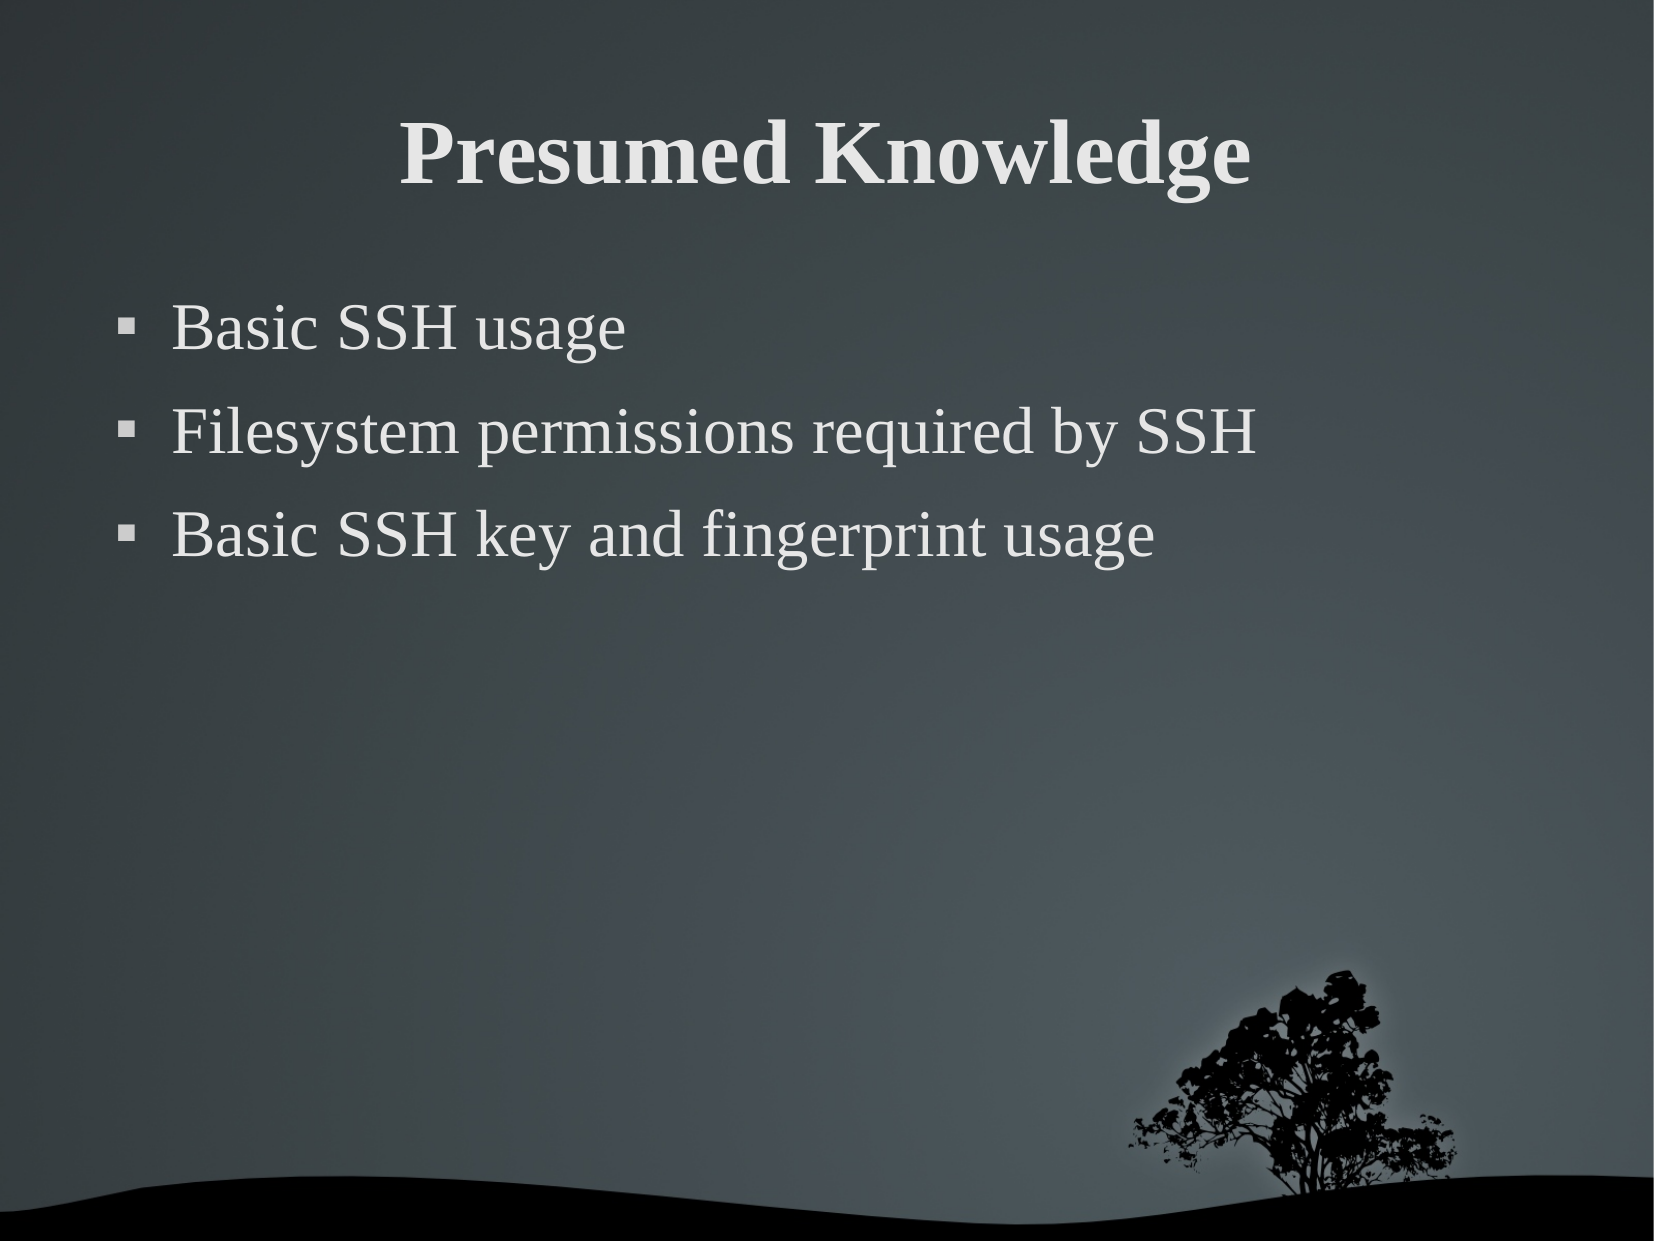

# Presumed Knowledge
Basic SSH usage
Filesystem permissions required by SSH
Basic SSH key and fingerprint usage